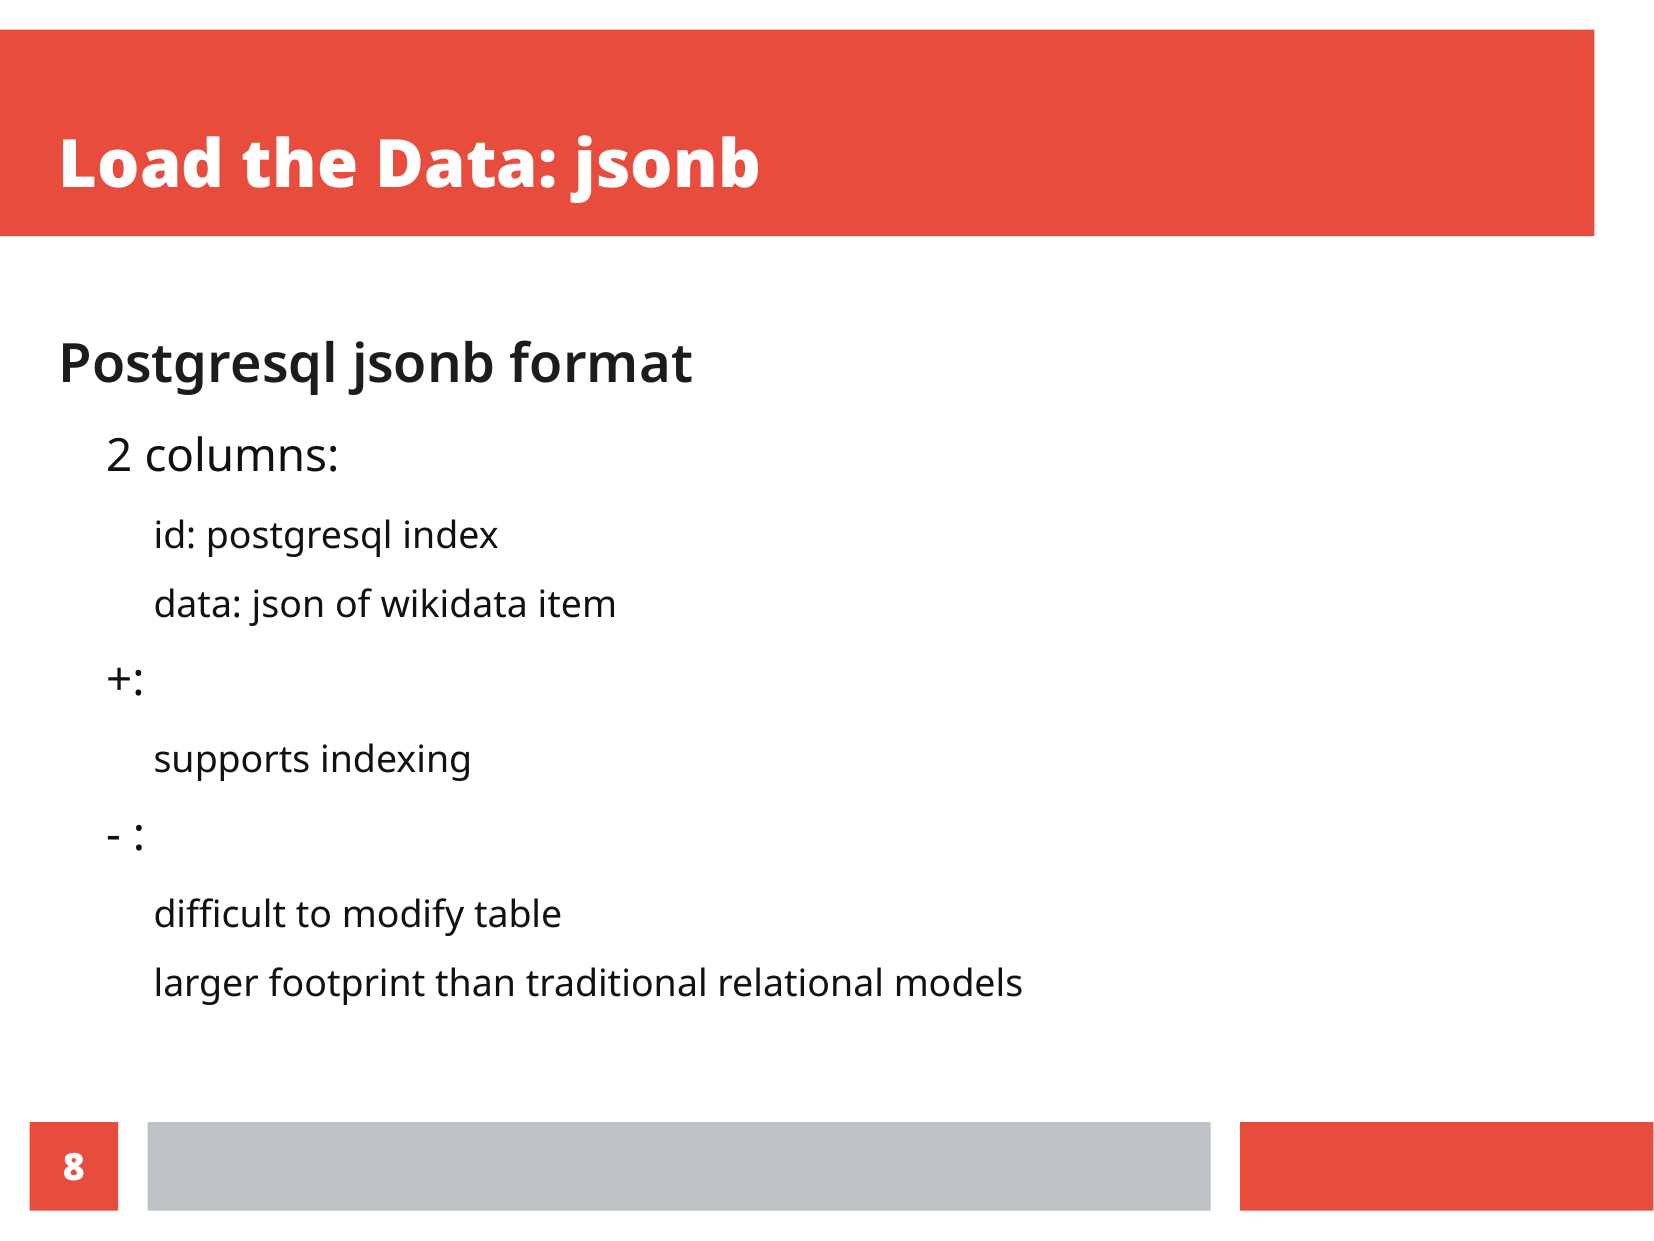

# Load the Data: jsonb
Postgresql jsonb format
2 columns:
id: postgresql index
data: json of wikidata item
+:
supports indexing
- :
difficult to modify table
larger footprint than traditional relational models
8